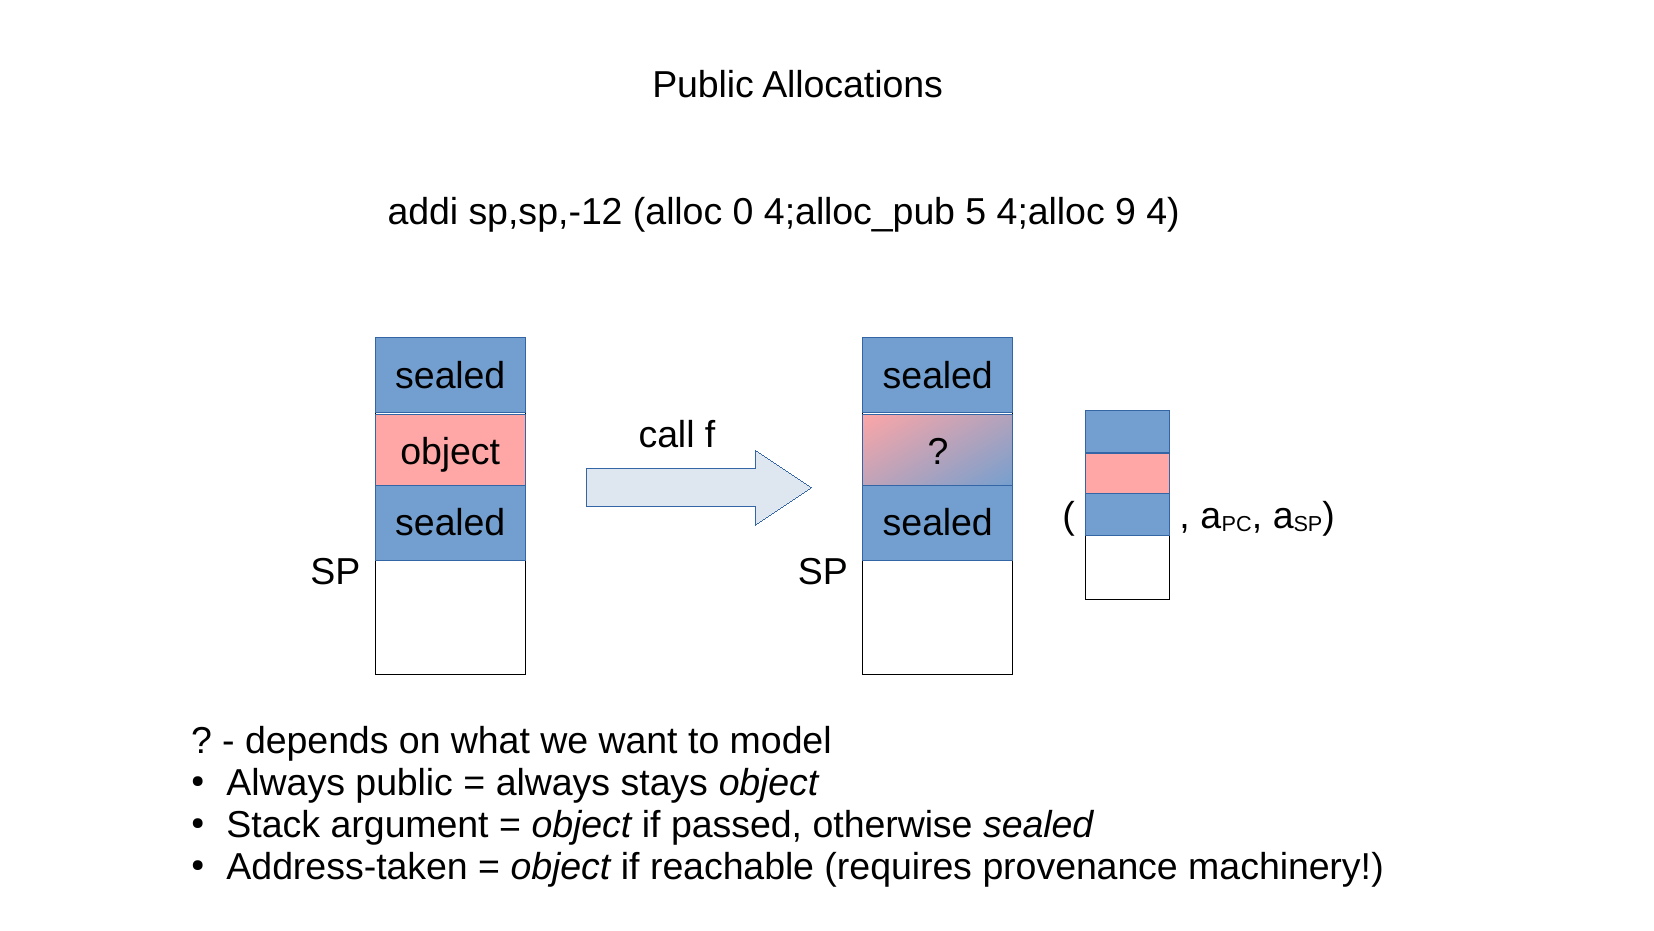

Public Allocations
addi sp,sp,-12 (alloc 0 4;alloc_pub 5 4;alloc 9 4)
sealed
sealed
call f
object
?
sealed
sealed
( , aPC, aSP)
SP
SP
? - depends on what we want to model
Always public = always stays object
Stack argument = object if passed, otherwise sealed
Address-taken = object if reachable (requires provenance machinery!)